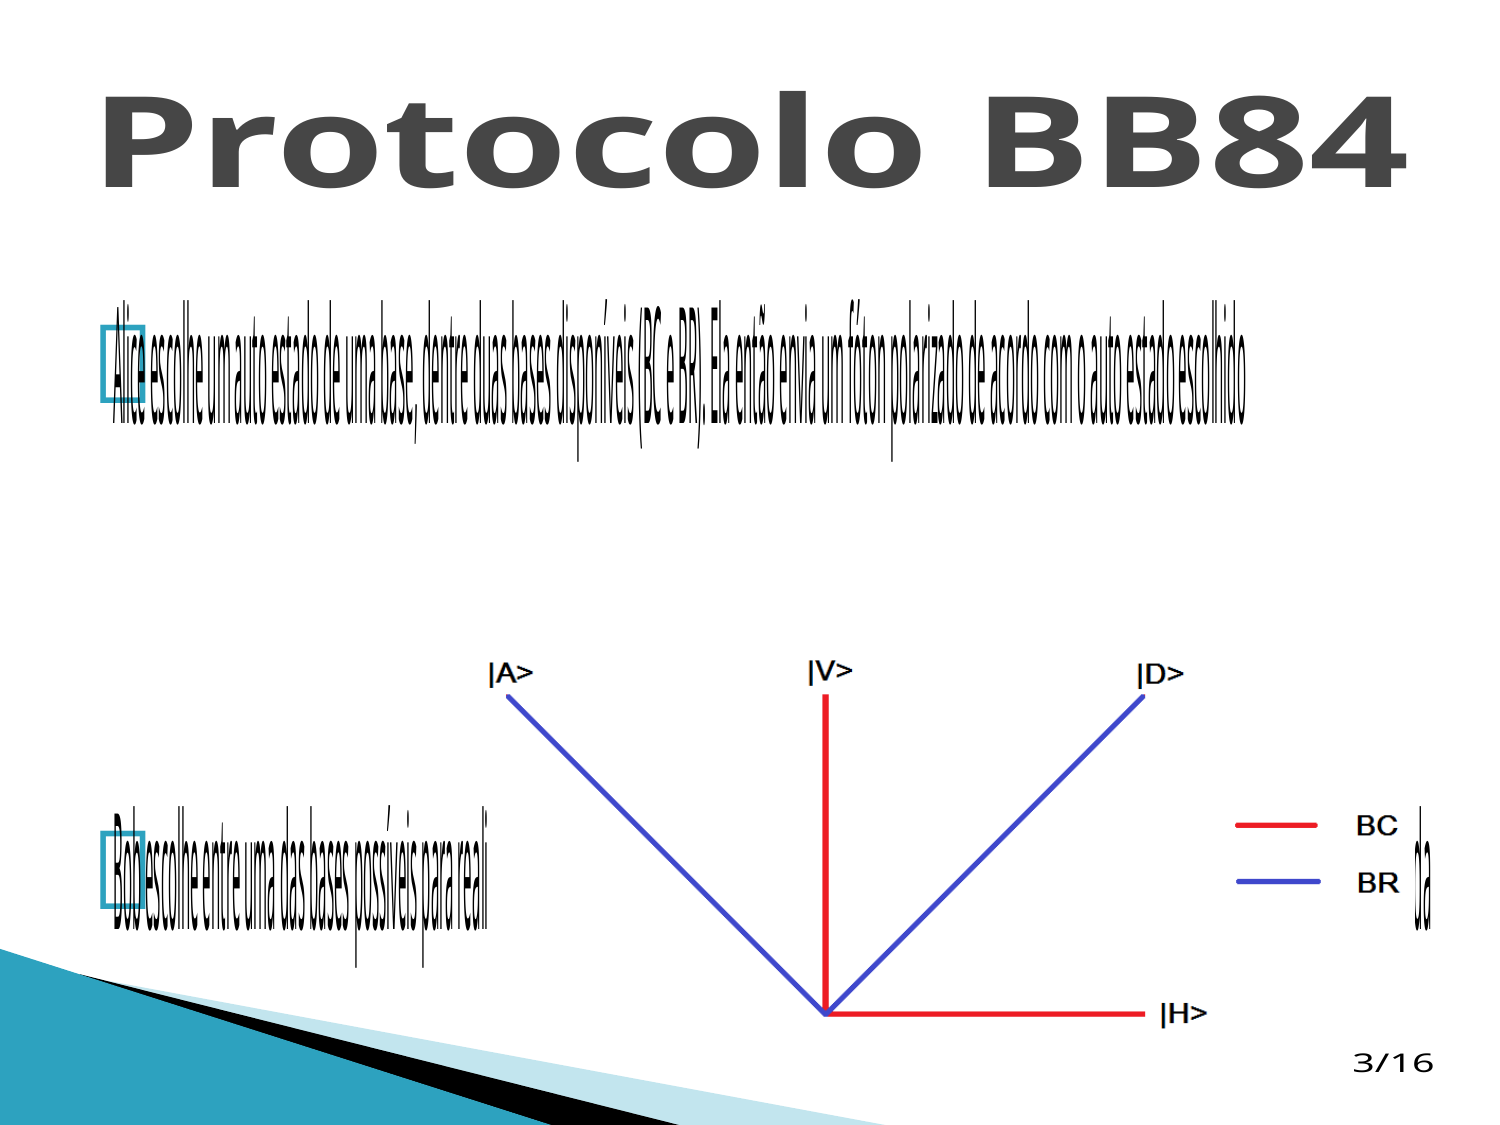

Protocolo BB84
Alice escolhe um auto estado de uma base, dentre duas bases disponíveis (BC e BR). Ela então envia um fóton polarizado de acordo com o auto estado escolhido
Bob escolhe entre uma das bases possíveis para realizar sua medida. Caso escolha a mesma base que Alice, ele recupera a informação transmitida. Caso contrário, a informação é perdida
3/16